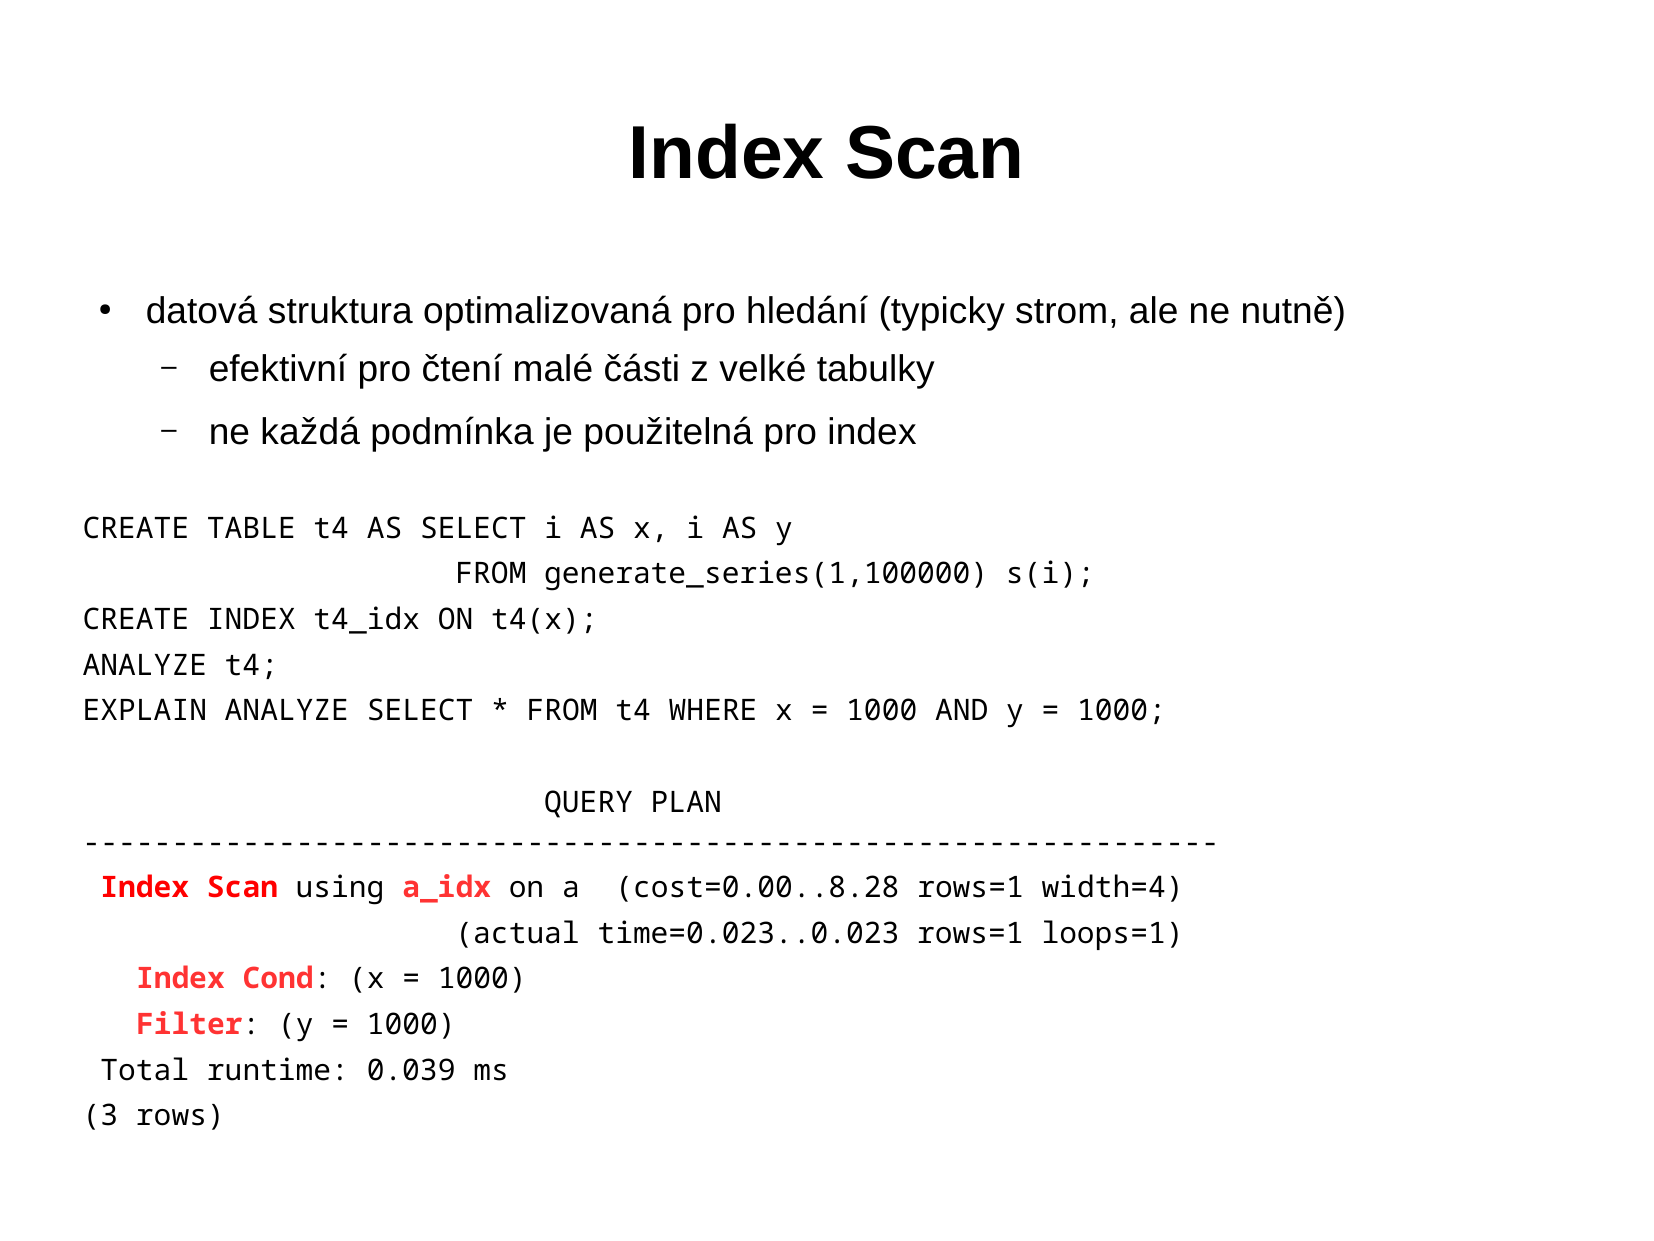

# Index Scan
datová struktura optimalizovaná pro hledání (typicky strom, ale ne nutně)
efektivní pro čtení malé části z velké tabulky
ne každá podmínka je použitelná pro index
CREATE TABLE t4 AS SELECT i AS x, i AS y
 FROM generate_series(1,100000) s(i);
CREATE INDEX t4_idx ON t4(x);
ANALYZE t4;
EXPLAIN ANALYZE SELECT * FROM t4 WHERE x = 1000 AND y = 1000;
 QUERY PLAN ----------------------------------------------------------------
 Index Scan using a_idx on a (cost=0.00..8.28 rows=1 width=4)
 (actual time=0.023..0.023 rows=1 loops=1)
 Index Cond: (x = 1000)
 Filter: (y = 1000)
 Total runtime: 0.039 ms
(3 rows)